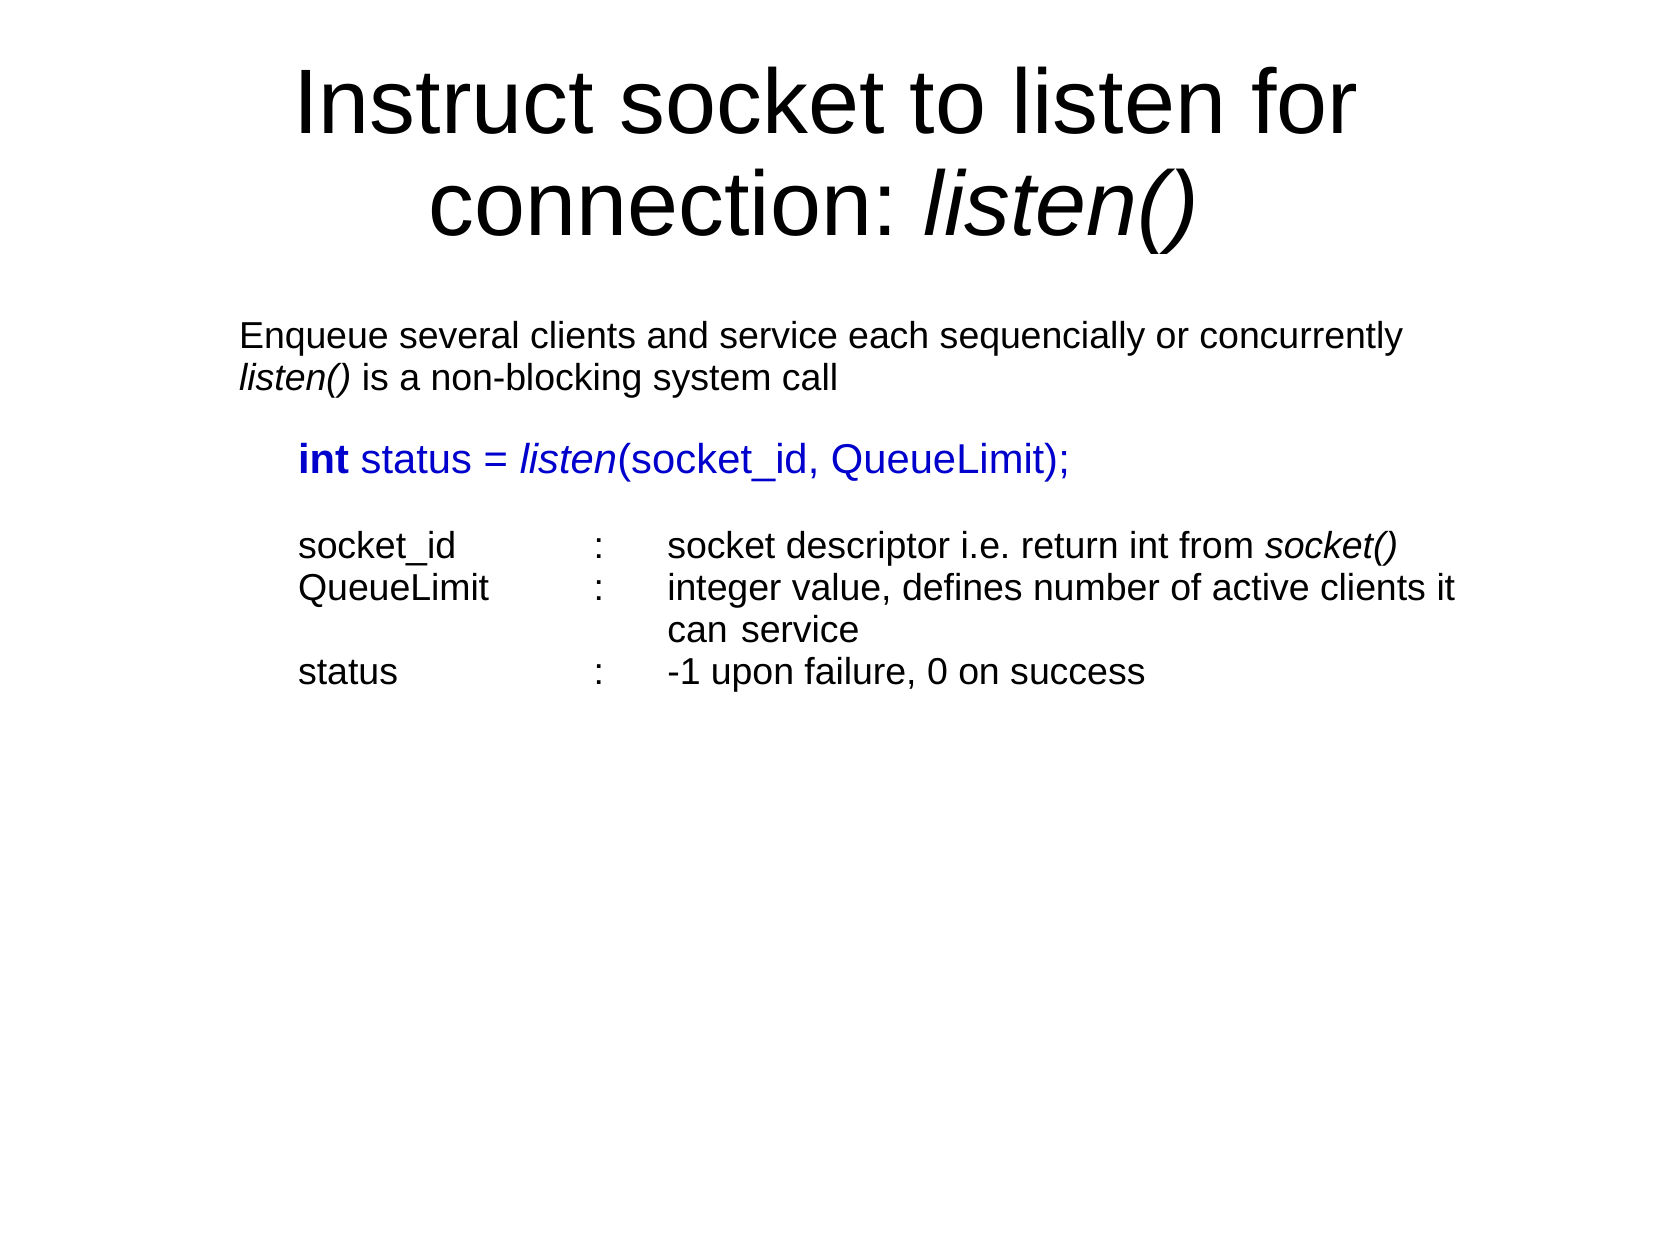

# Instruct socket to listen for connection: listen()
Enqueue several clients and service each sequencially or concurrently
listen() is a non-blocking system call
int status = listen(socket_id, QueueLimit);
socket_id		: 	socket descriptor i.e. return int from socket()
QueueLimit		:	integer value, defines number of active clients it 					can	service
status 			: 	-1 upon failure, 0 on success